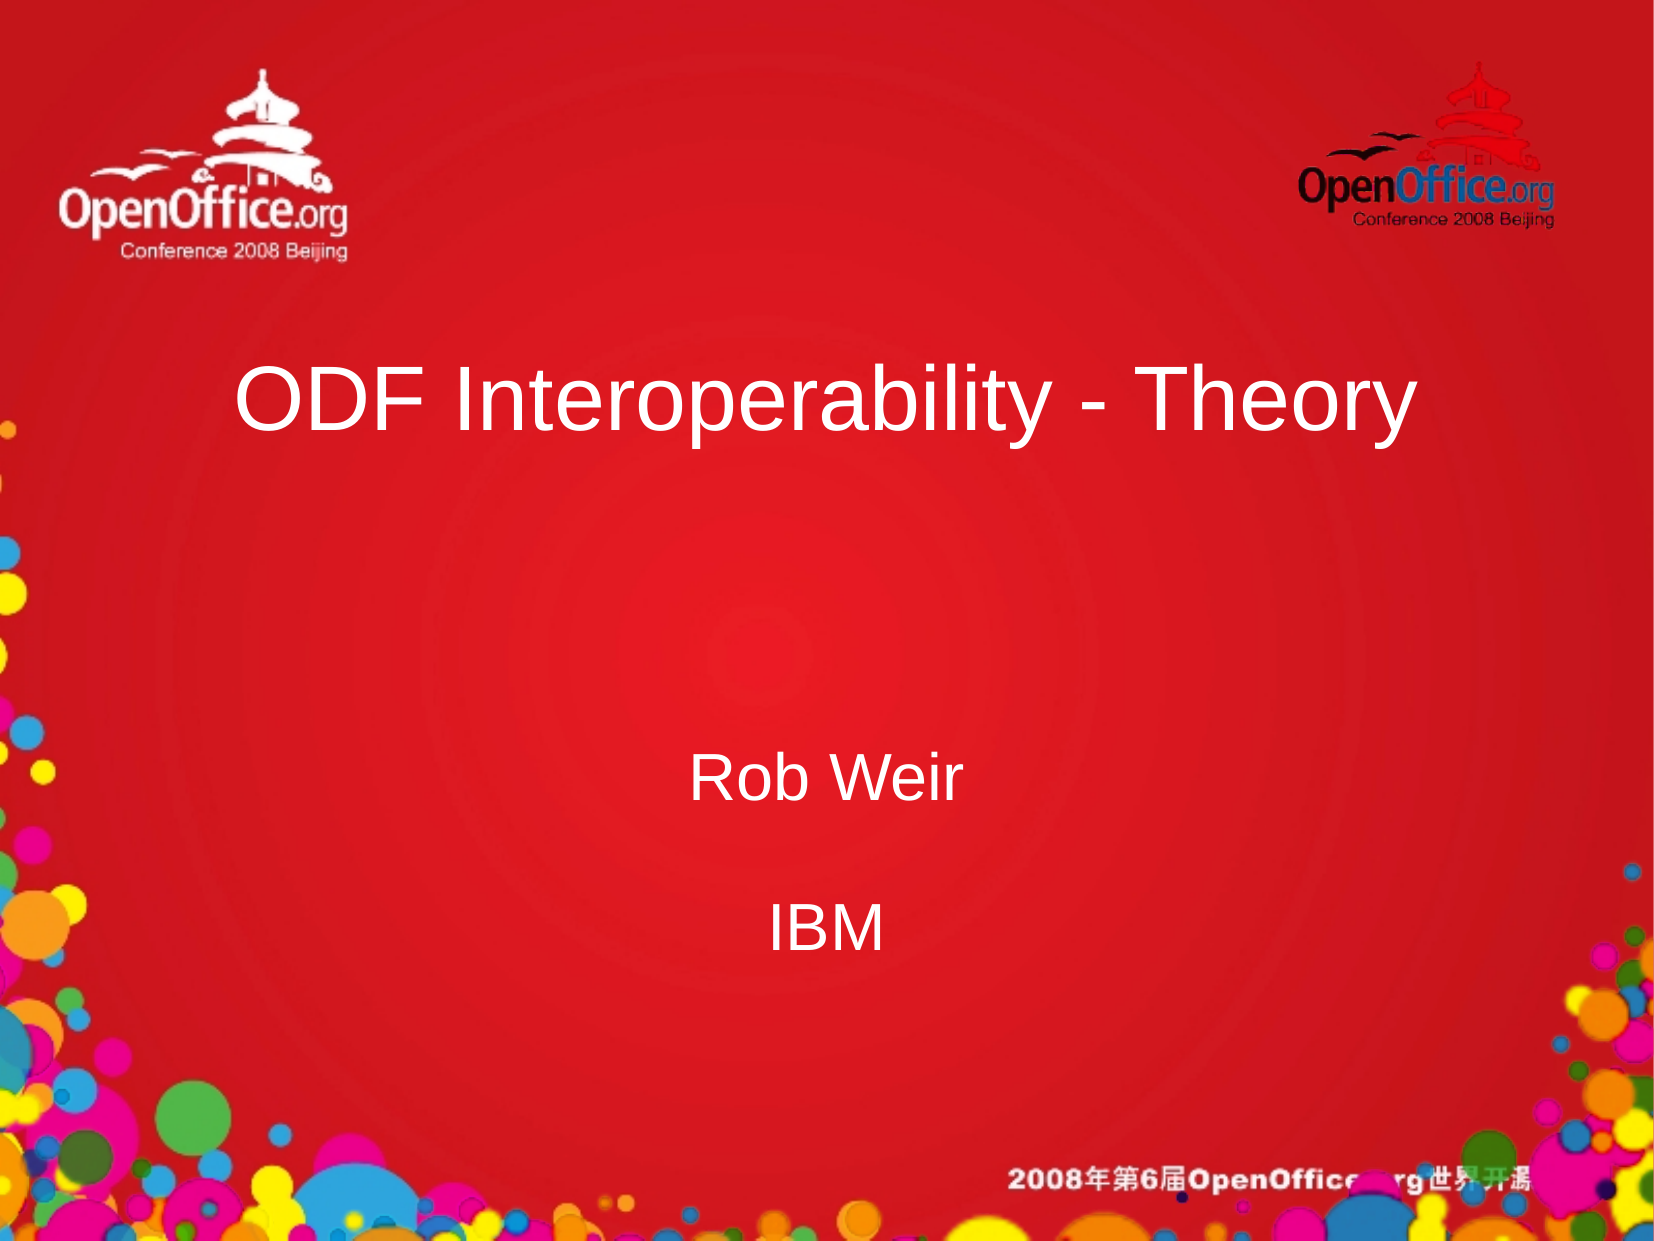

# ODF Interoperability - Theory
Rob Weir
IBM